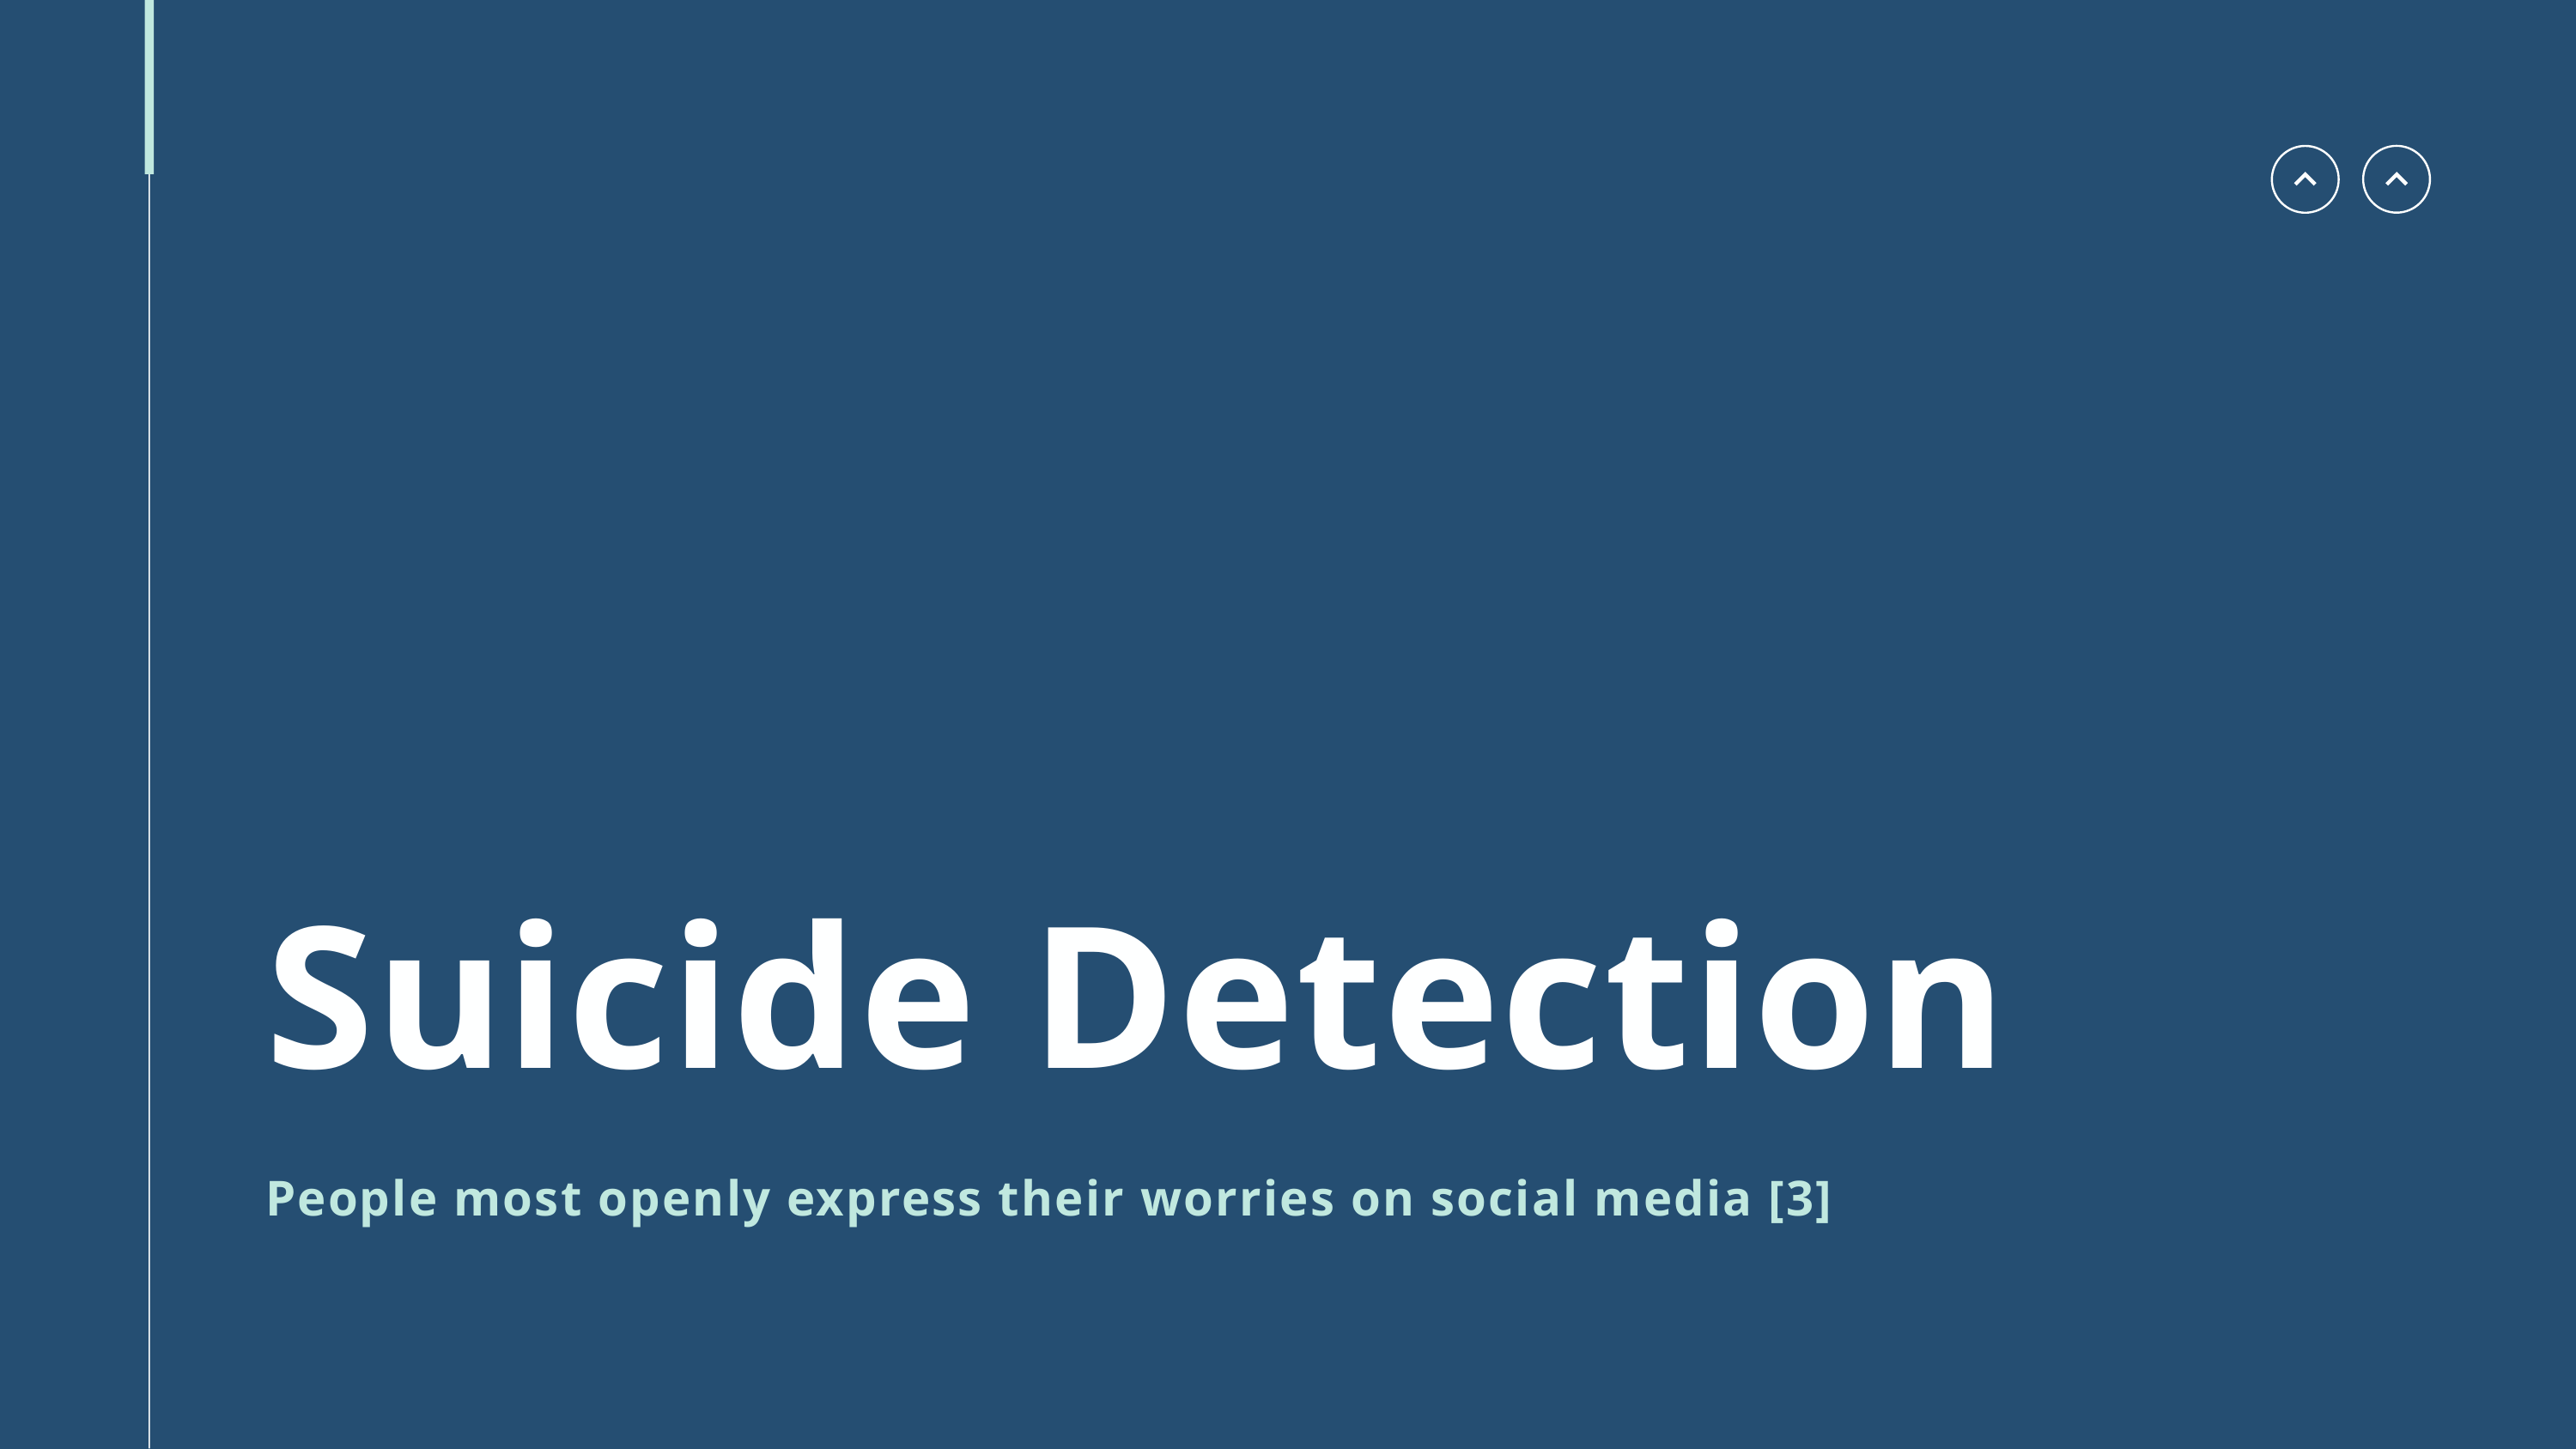

Suicide Detection
People most openly express their worries on social media [3]